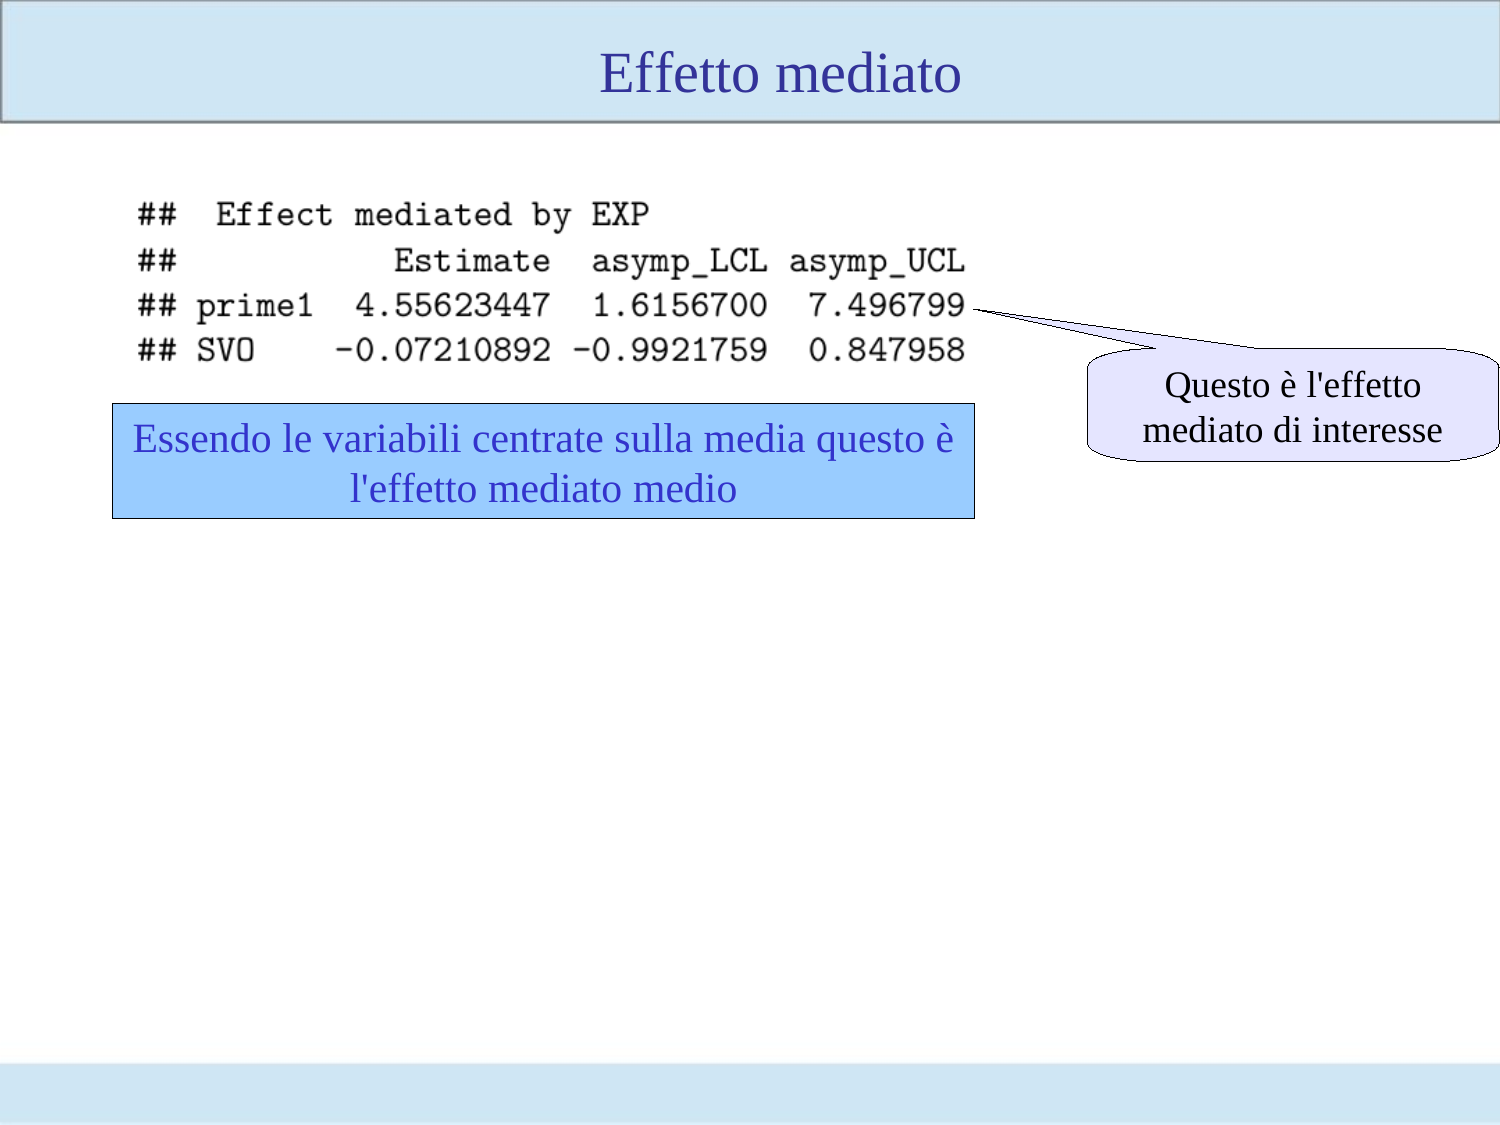

# Effetto mediato
Questo è l'effetto mediato di interesse
Essendo le variabili centrate sulla media questo è l'effetto mediato medio